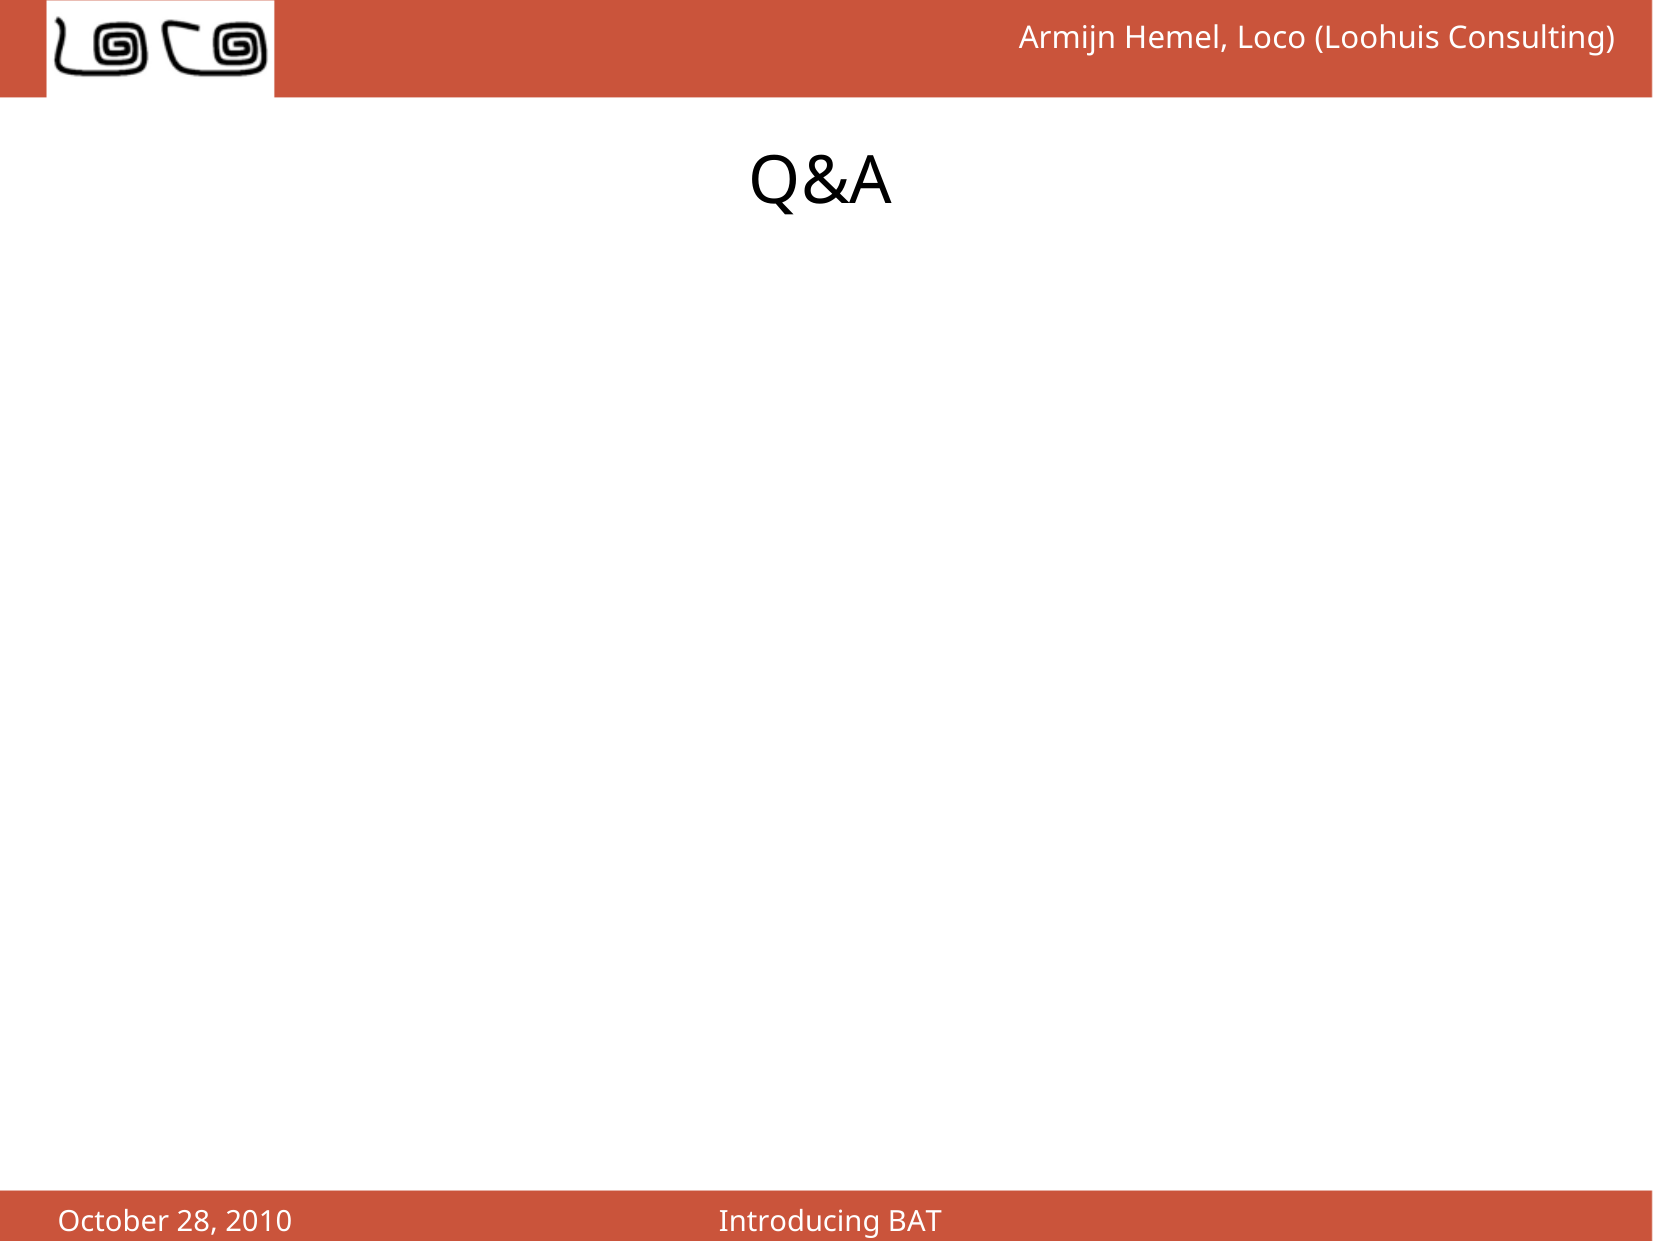

# Q&A
Comet: practical solution or crutch?